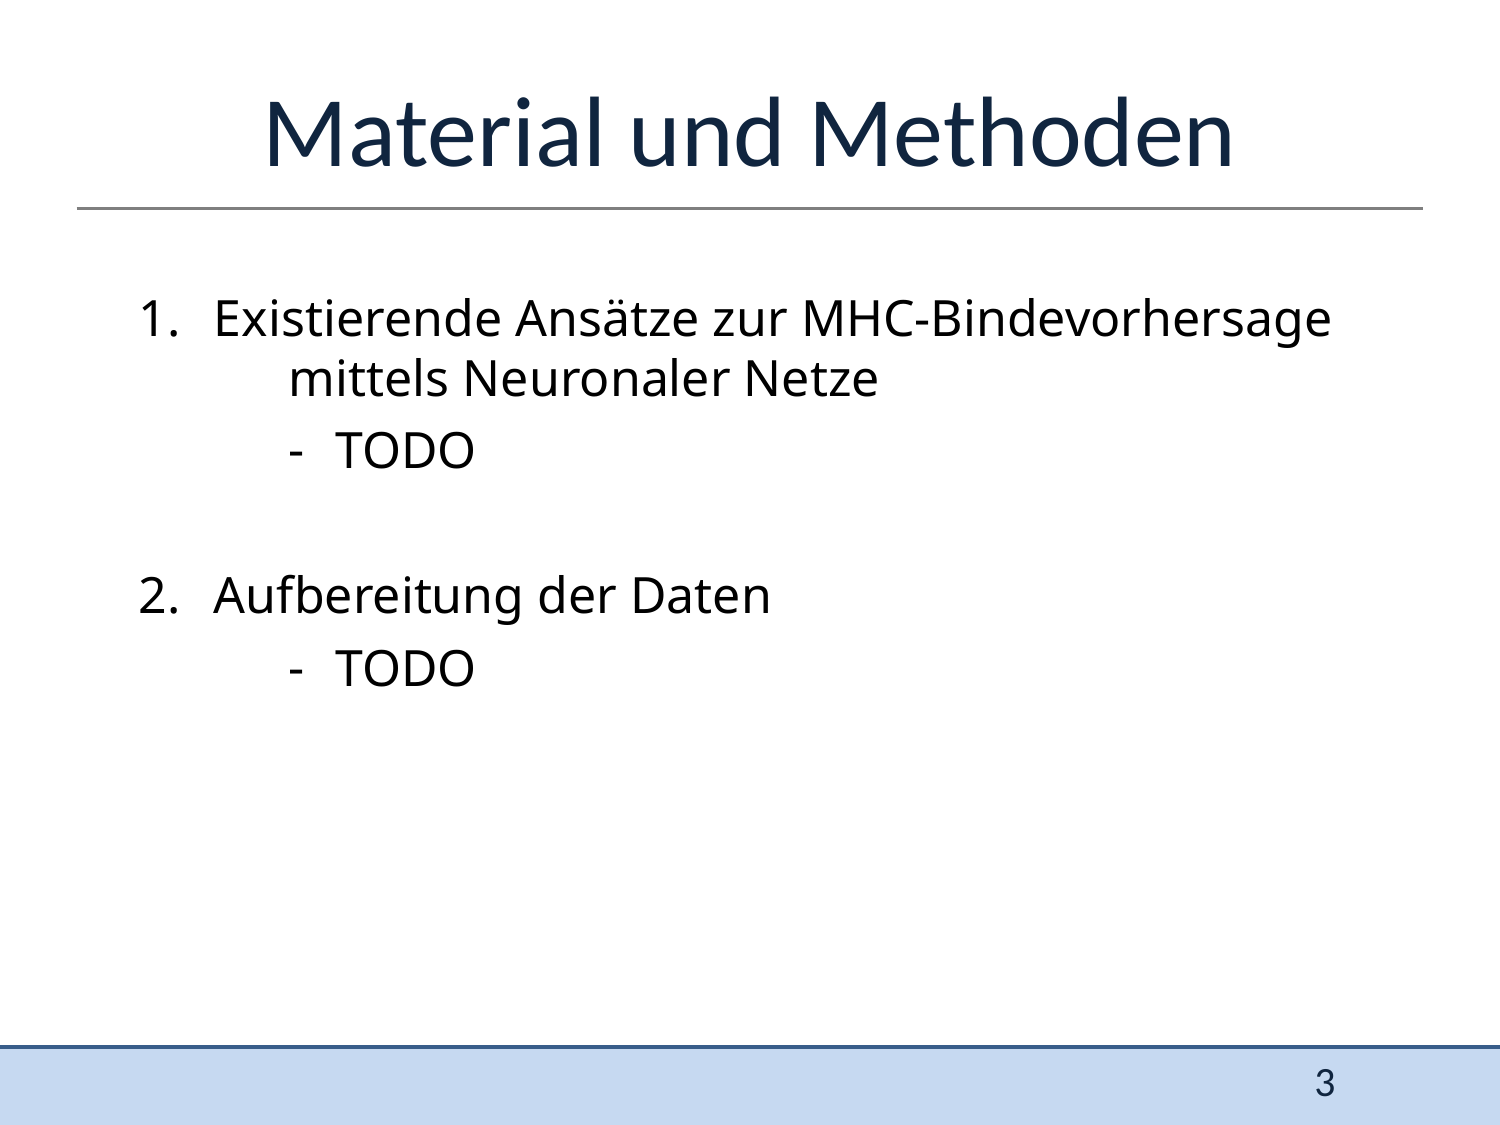

# Material und Methoden
Existierende Ansätze zur MHC-Bindevorhersage mittels Neuronaler Netze
TODO
Aufbereitung der Daten
TODO